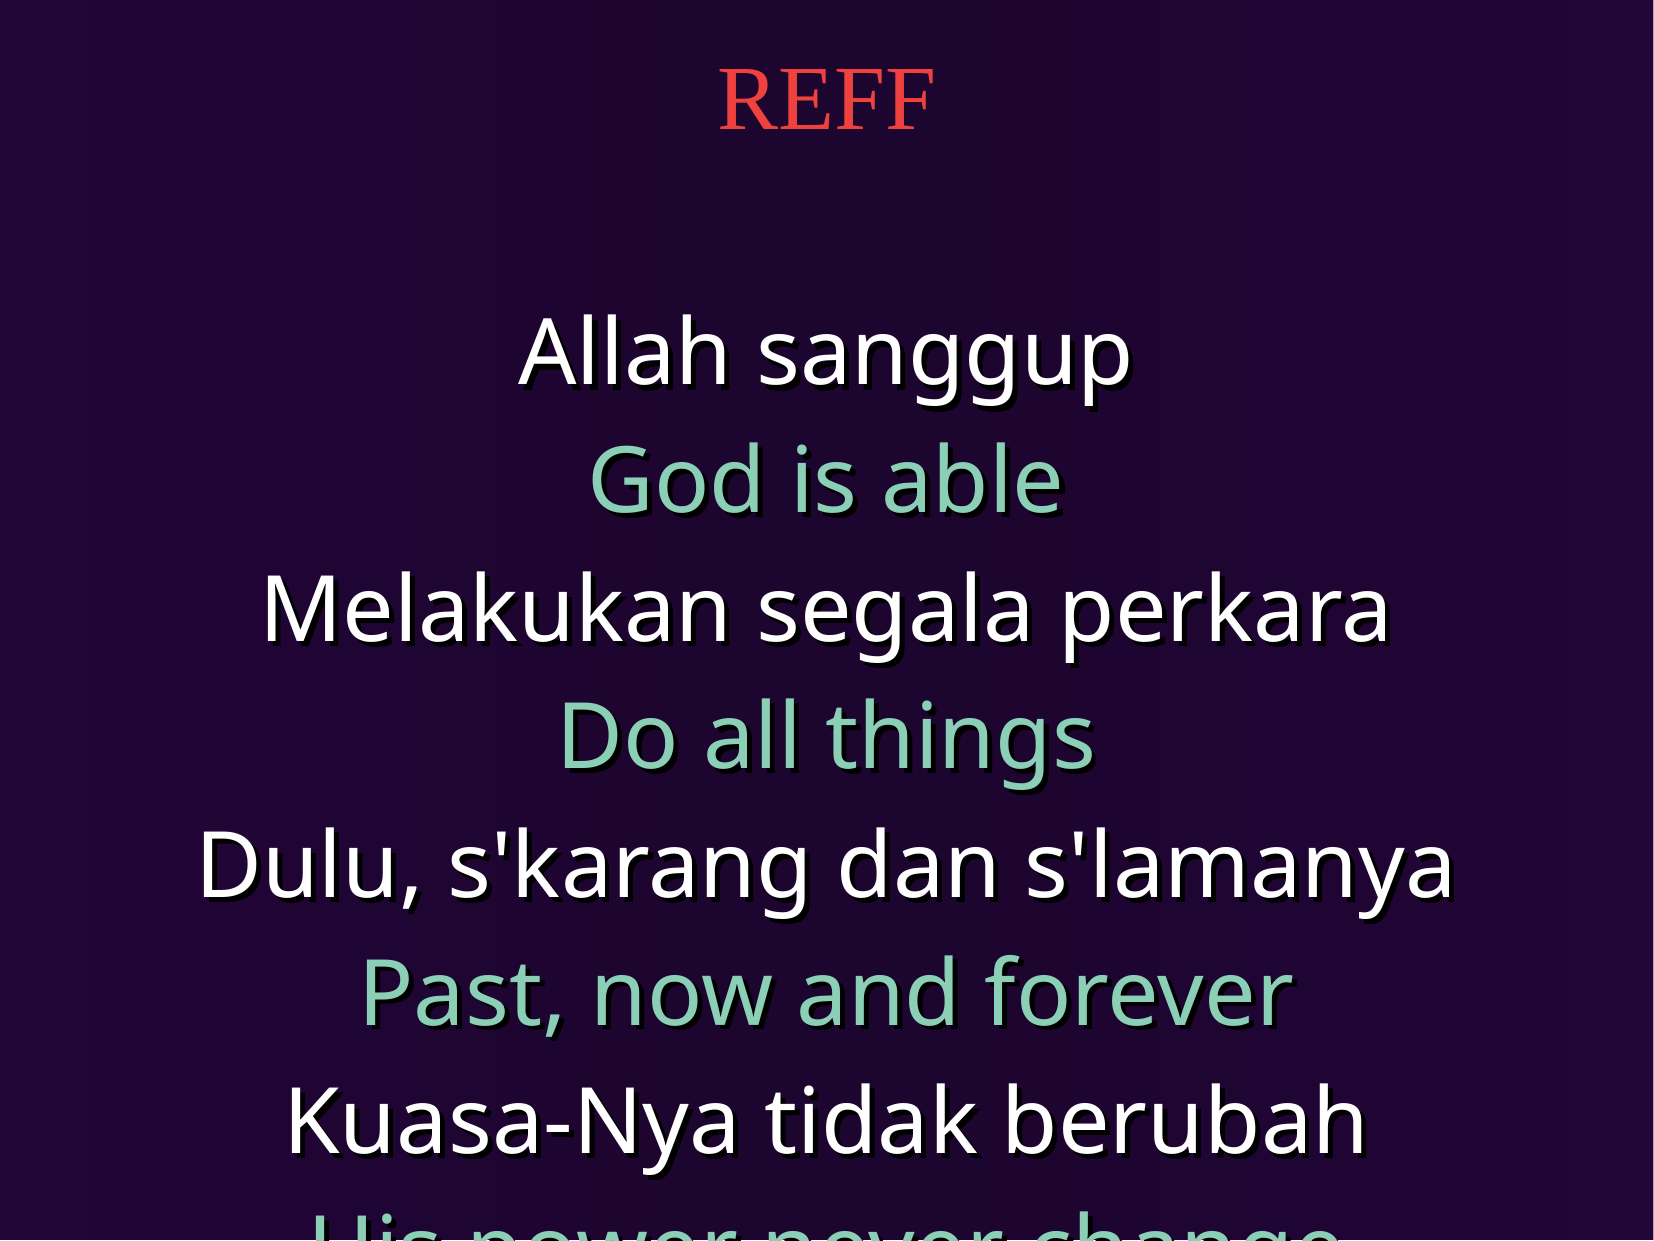

REFF
Allah sanggup
Melakukan segala perkara
Dulu, s'karang dan s'lamanya
Kuasa-Nya tidak berubah
God is able
Do all things
Past, now and forever
His power never change